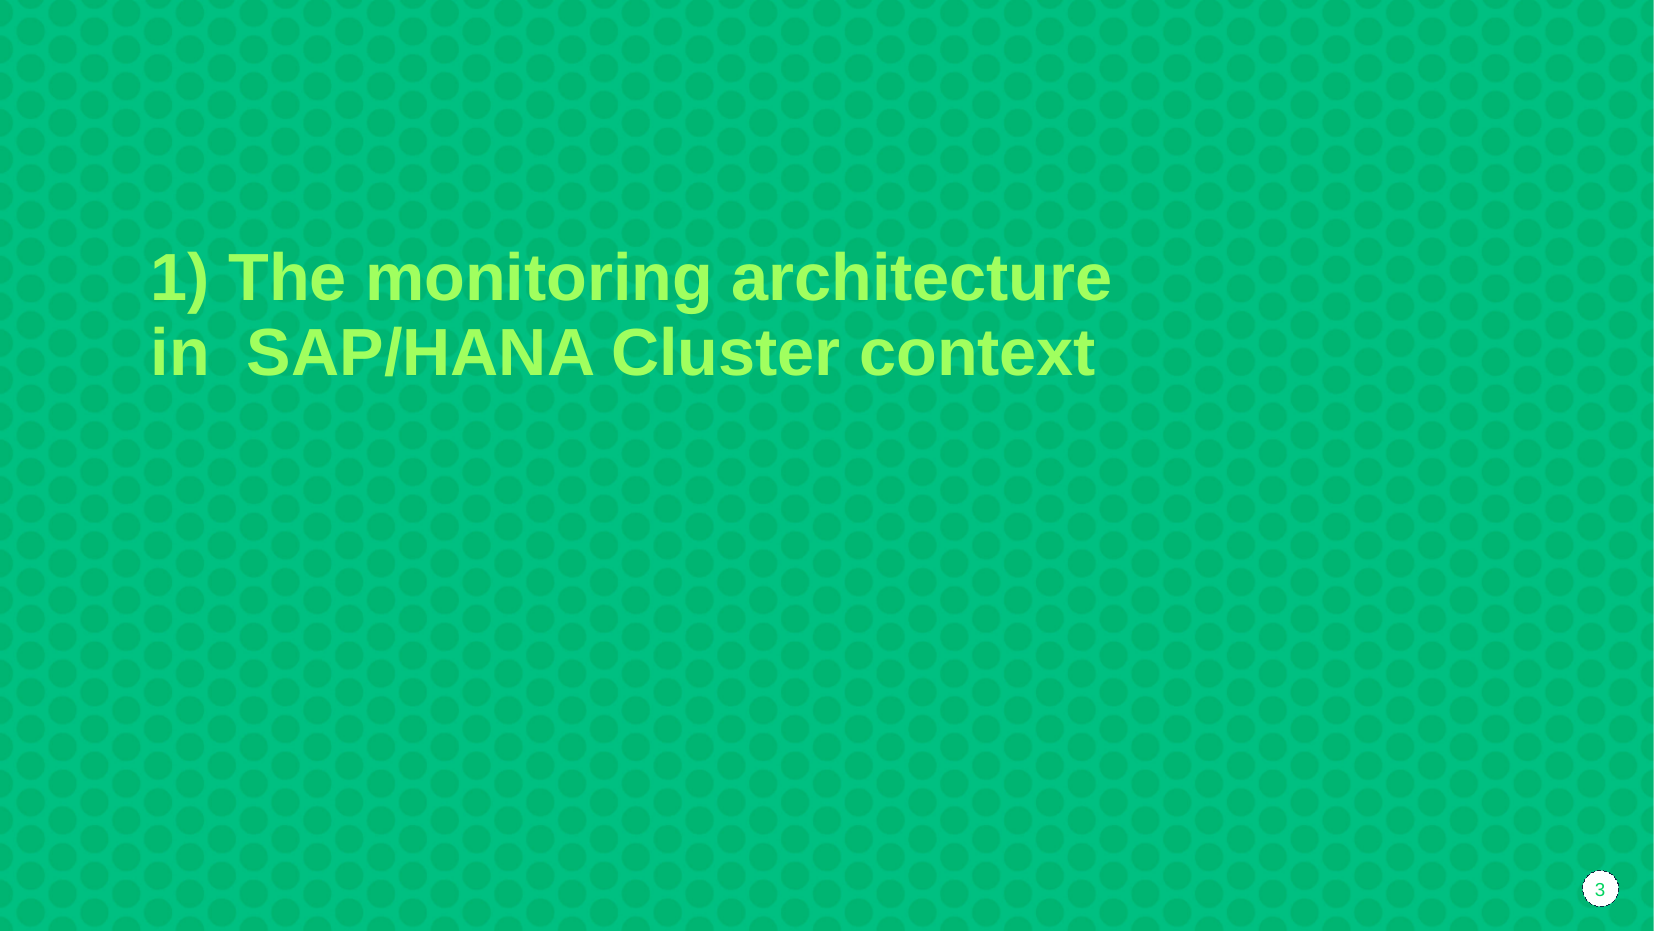

# 1) The monitoring architecture in SAP/HANA Cluster context
3